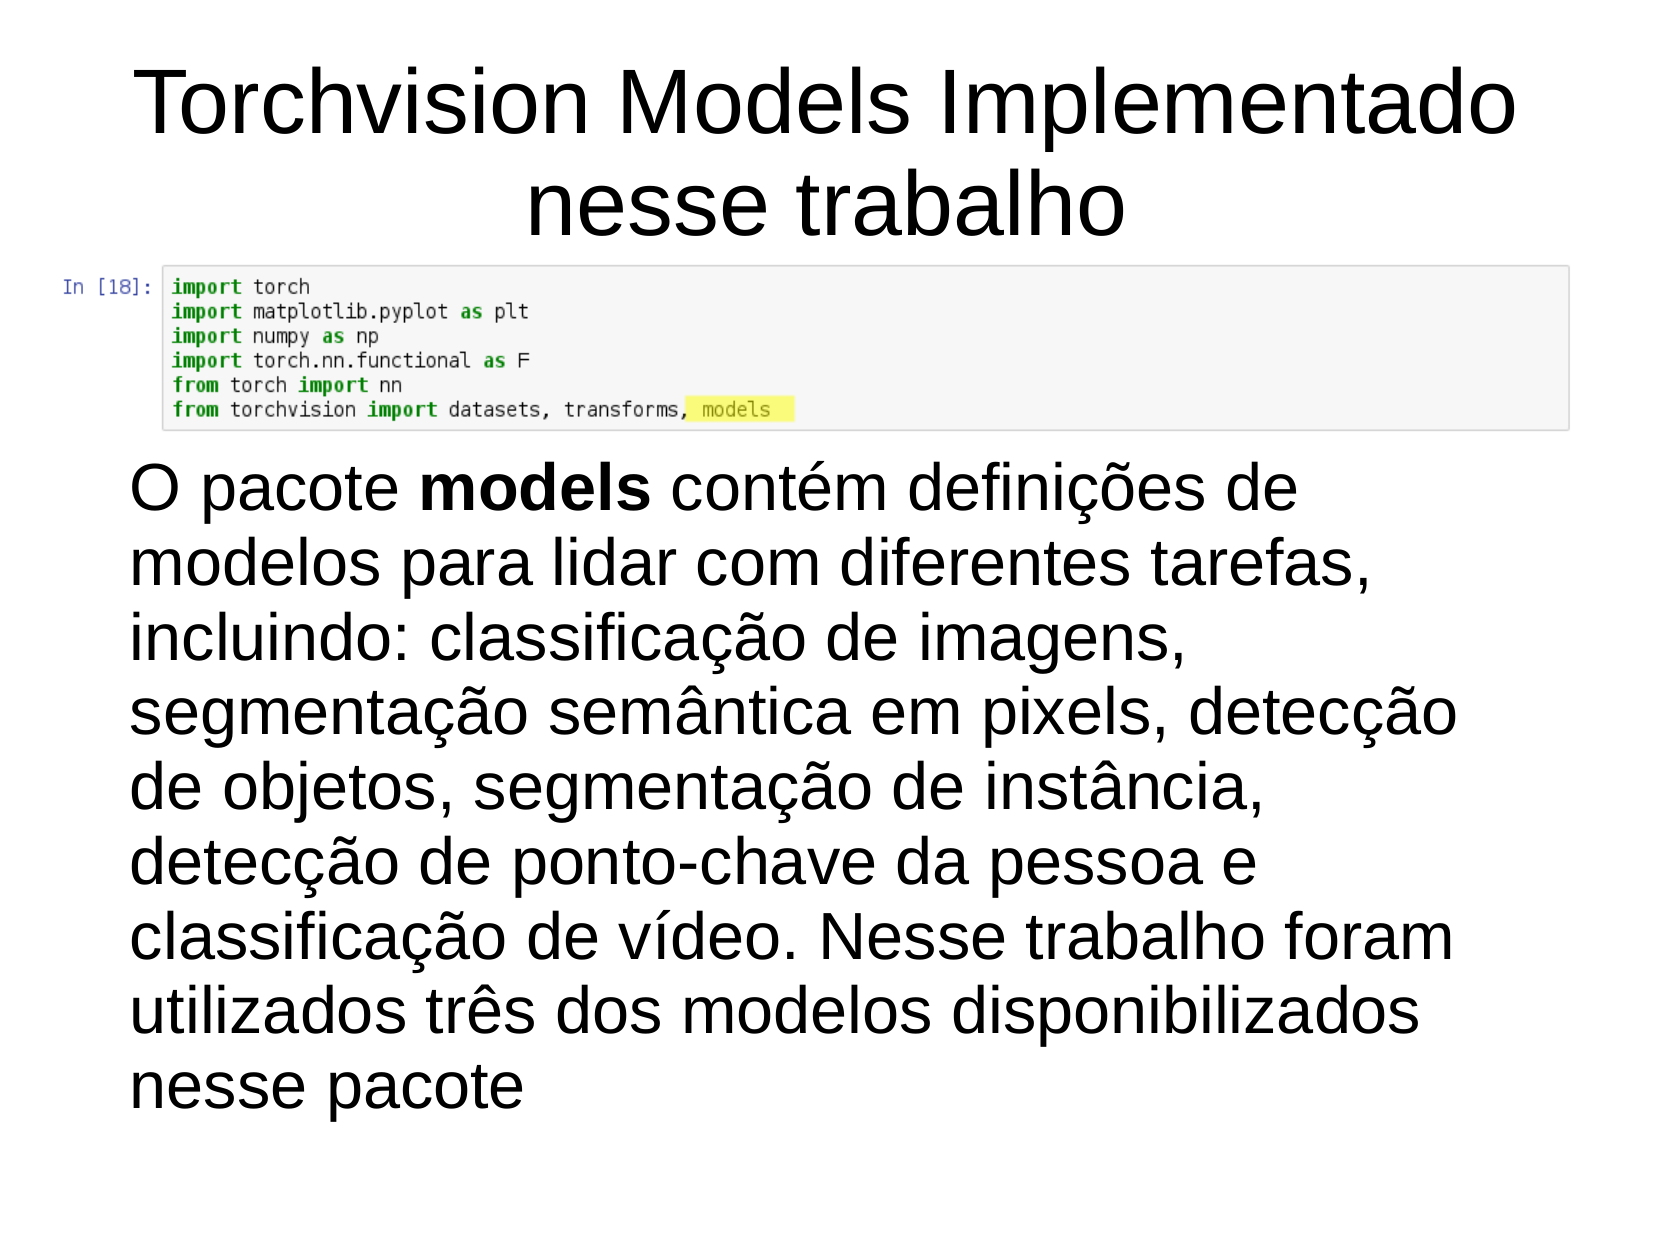

# Torchvision Models Implementado nesse trabalho
O pacote models contém definições de modelos para lidar com diferentes tarefas, incluindo: classificação de imagens, segmentação semântica em pixels, detecção de objetos, segmentação de instância, detecção de ponto-chave da pessoa e classificação de vídeo. Nesse trabalho foram utilizados três dos modelos disponibilizados nesse pacote